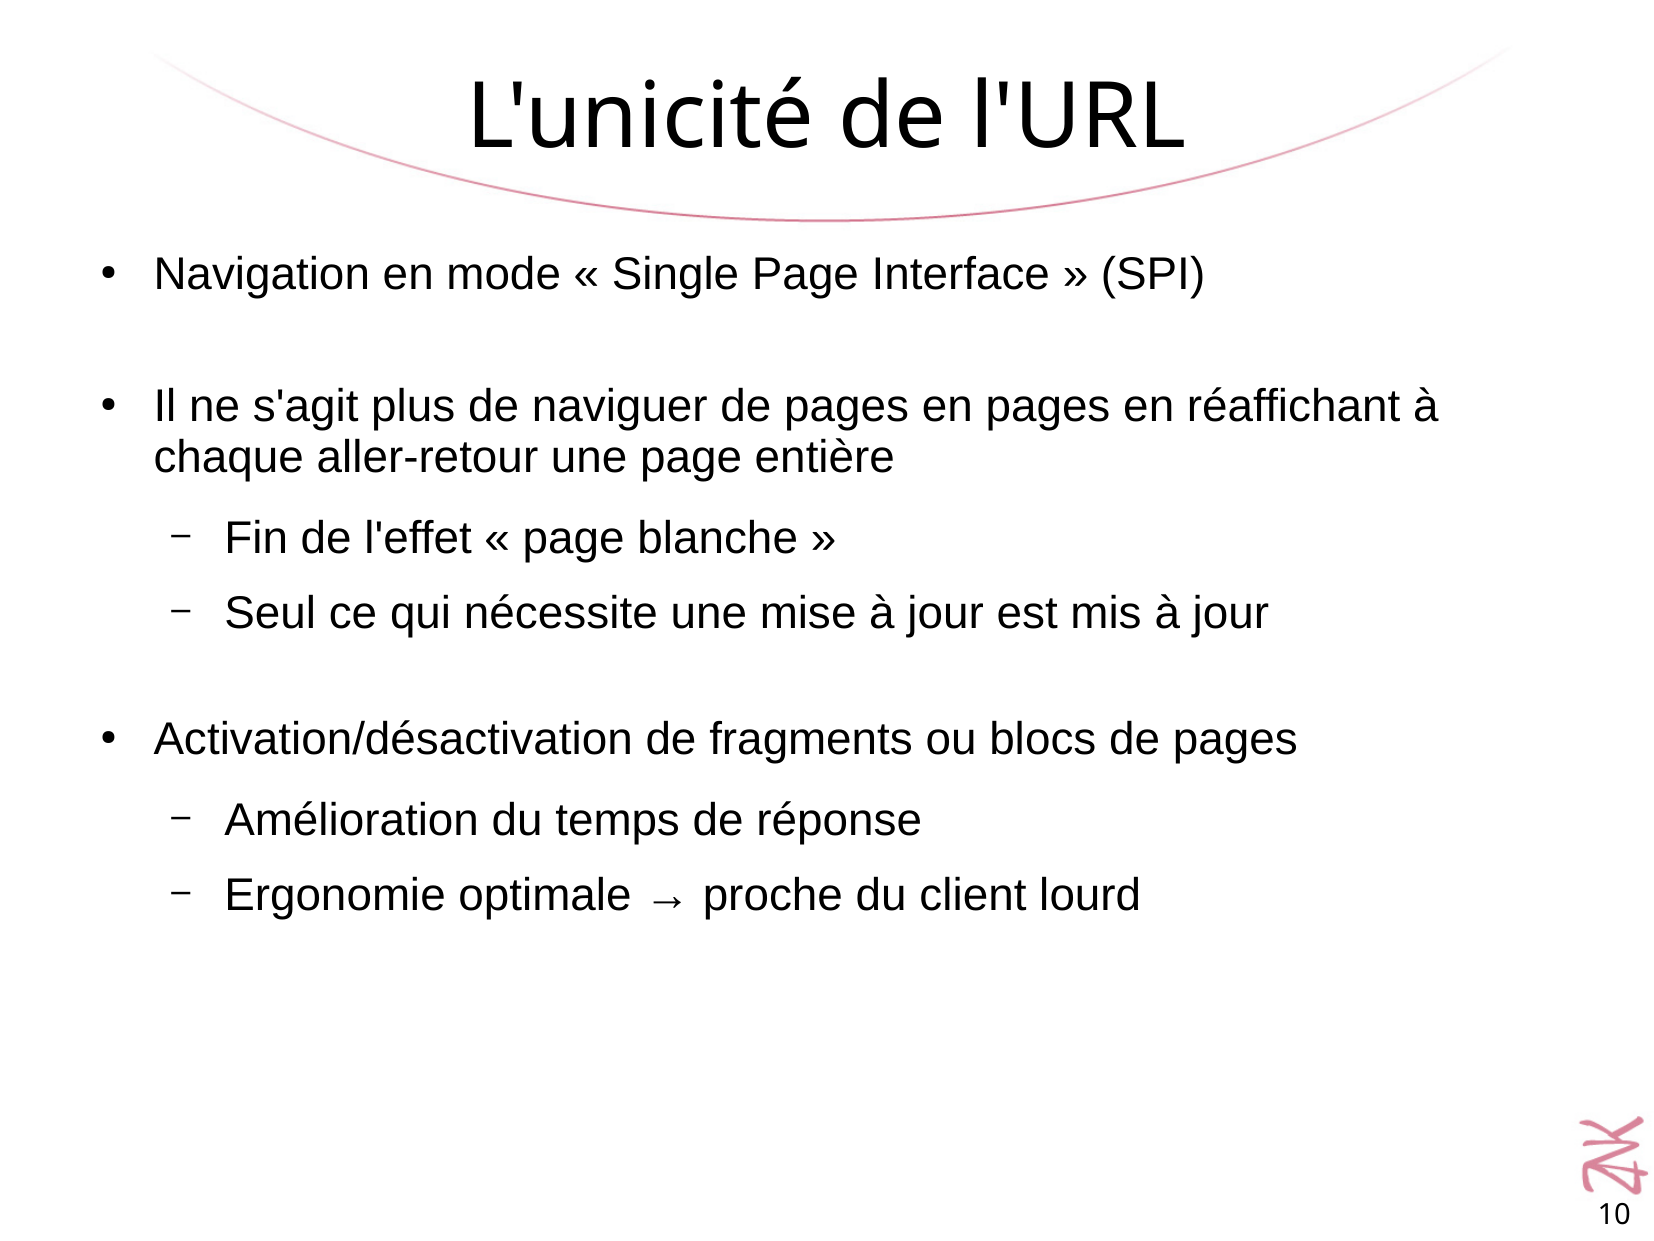

# L'unicité de l'URL
Navigation en mode « Single Page Interface » (SPI)
Il ne s'agit plus de naviguer de pages en pages en réaffichant à chaque aller-retour une page entière
Fin de l'effet « page blanche »
Seul ce qui nécessite une mise à jour est mis à jour
Activation/désactivation de fragments ou blocs de pages
Amélioration du temps de réponse
Ergonomie optimale → proche du client lourd
10